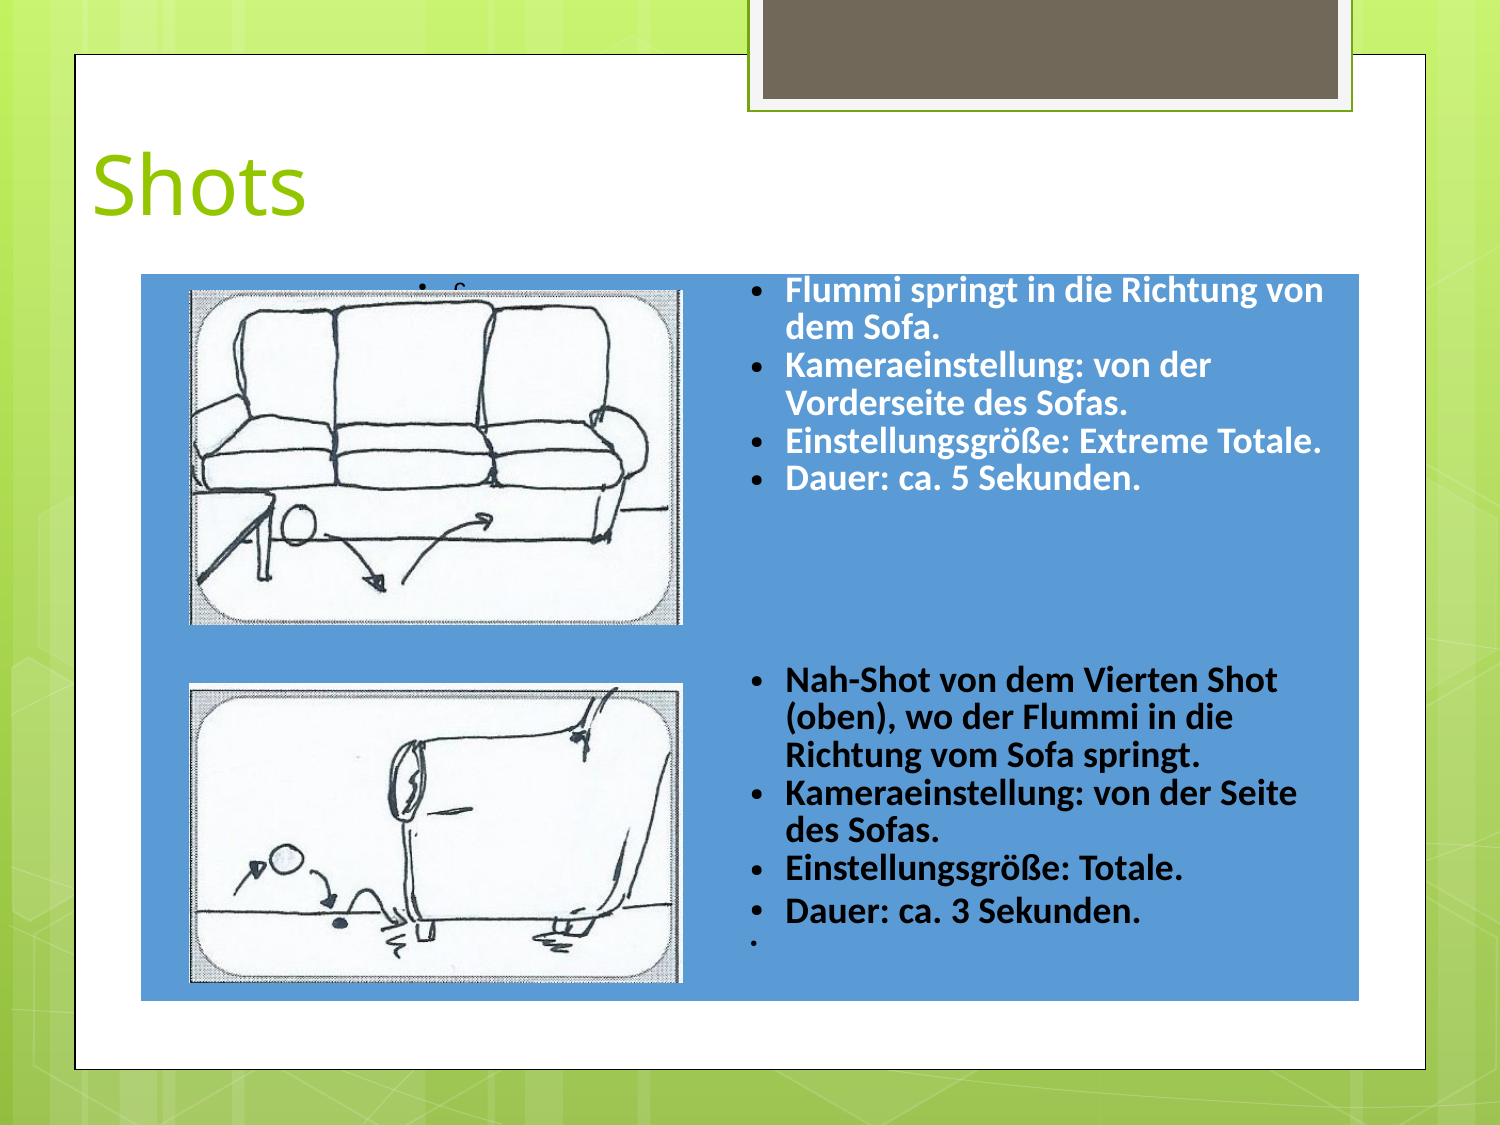

# Shots
| c | Flummi springt in die Richtung von dem Sofa. Kameraeinstellung: von der Vorderseite des Sofas. Einstellungsgröße: Extreme Totale. Dauer: ca. 5 Sekunden. |
| --- | --- |
| | Nah-Shot von dem Vierten Shot (oben), wo der Flummi in die Richtung vom Sofa springt. Kameraeinstellung: von der Seite des Sofas. Einstellungsgröße: Totale. Dauer: ca. 3 Sekunden. |